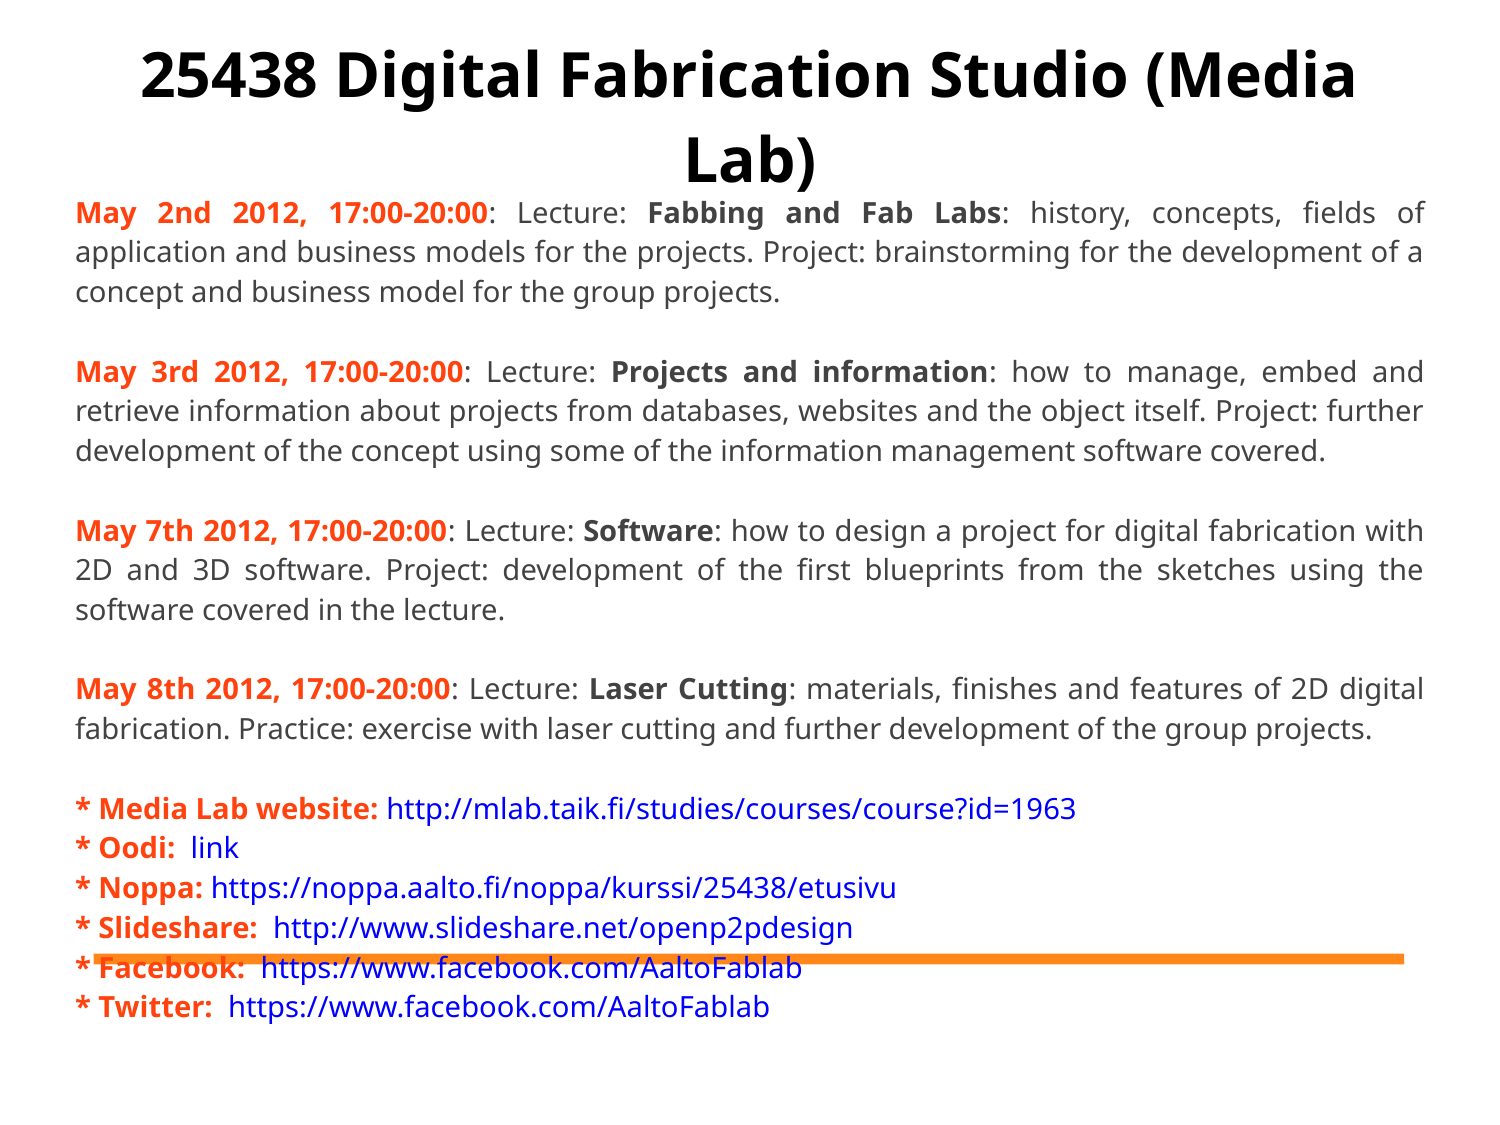

# 25438 Digital Fabrication Studio (Media Lab)
May 2nd 2012, 17:00-20:00: Lecture: Fabbing and Fab Labs: history, concepts, fields of application and business models for the projects. Project: brainstorming for the development of a concept and business model for the group projects.
May 3rd 2012, 17:00-20:00: Lecture: Projects and information: how to manage, embed and retrieve information about projects from databases, websites and the object itself. Project: further development of the concept using some of the information management software covered.
May 7th 2012, 17:00-20:00: Lecture: Software: how to design a project for digital fabrication with 2D and 3D software. Project: development of the first blueprints from the sketches using the software covered in the lecture.
May 8th 2012, 17:00-20:00: Lecture: Laser Cutting: materials, finishes and features of 2D digital fabrication. Practice: exercise with laser cutting and further development of the group projects.
* Media Lab website: http://mlab.taik.fi/studies/courses/course?id=1963
* Oodi: link
* Noppa: https://noppa.aalto.fi/noppa/kurssi/25438/etusivu
* Slideshare: http://www.slideshare.net/openp2pdesign
* Facebook: https://www.facebook.com/AaltoFablab
* Twitter: https://www.facebook.com/AaltoFablab